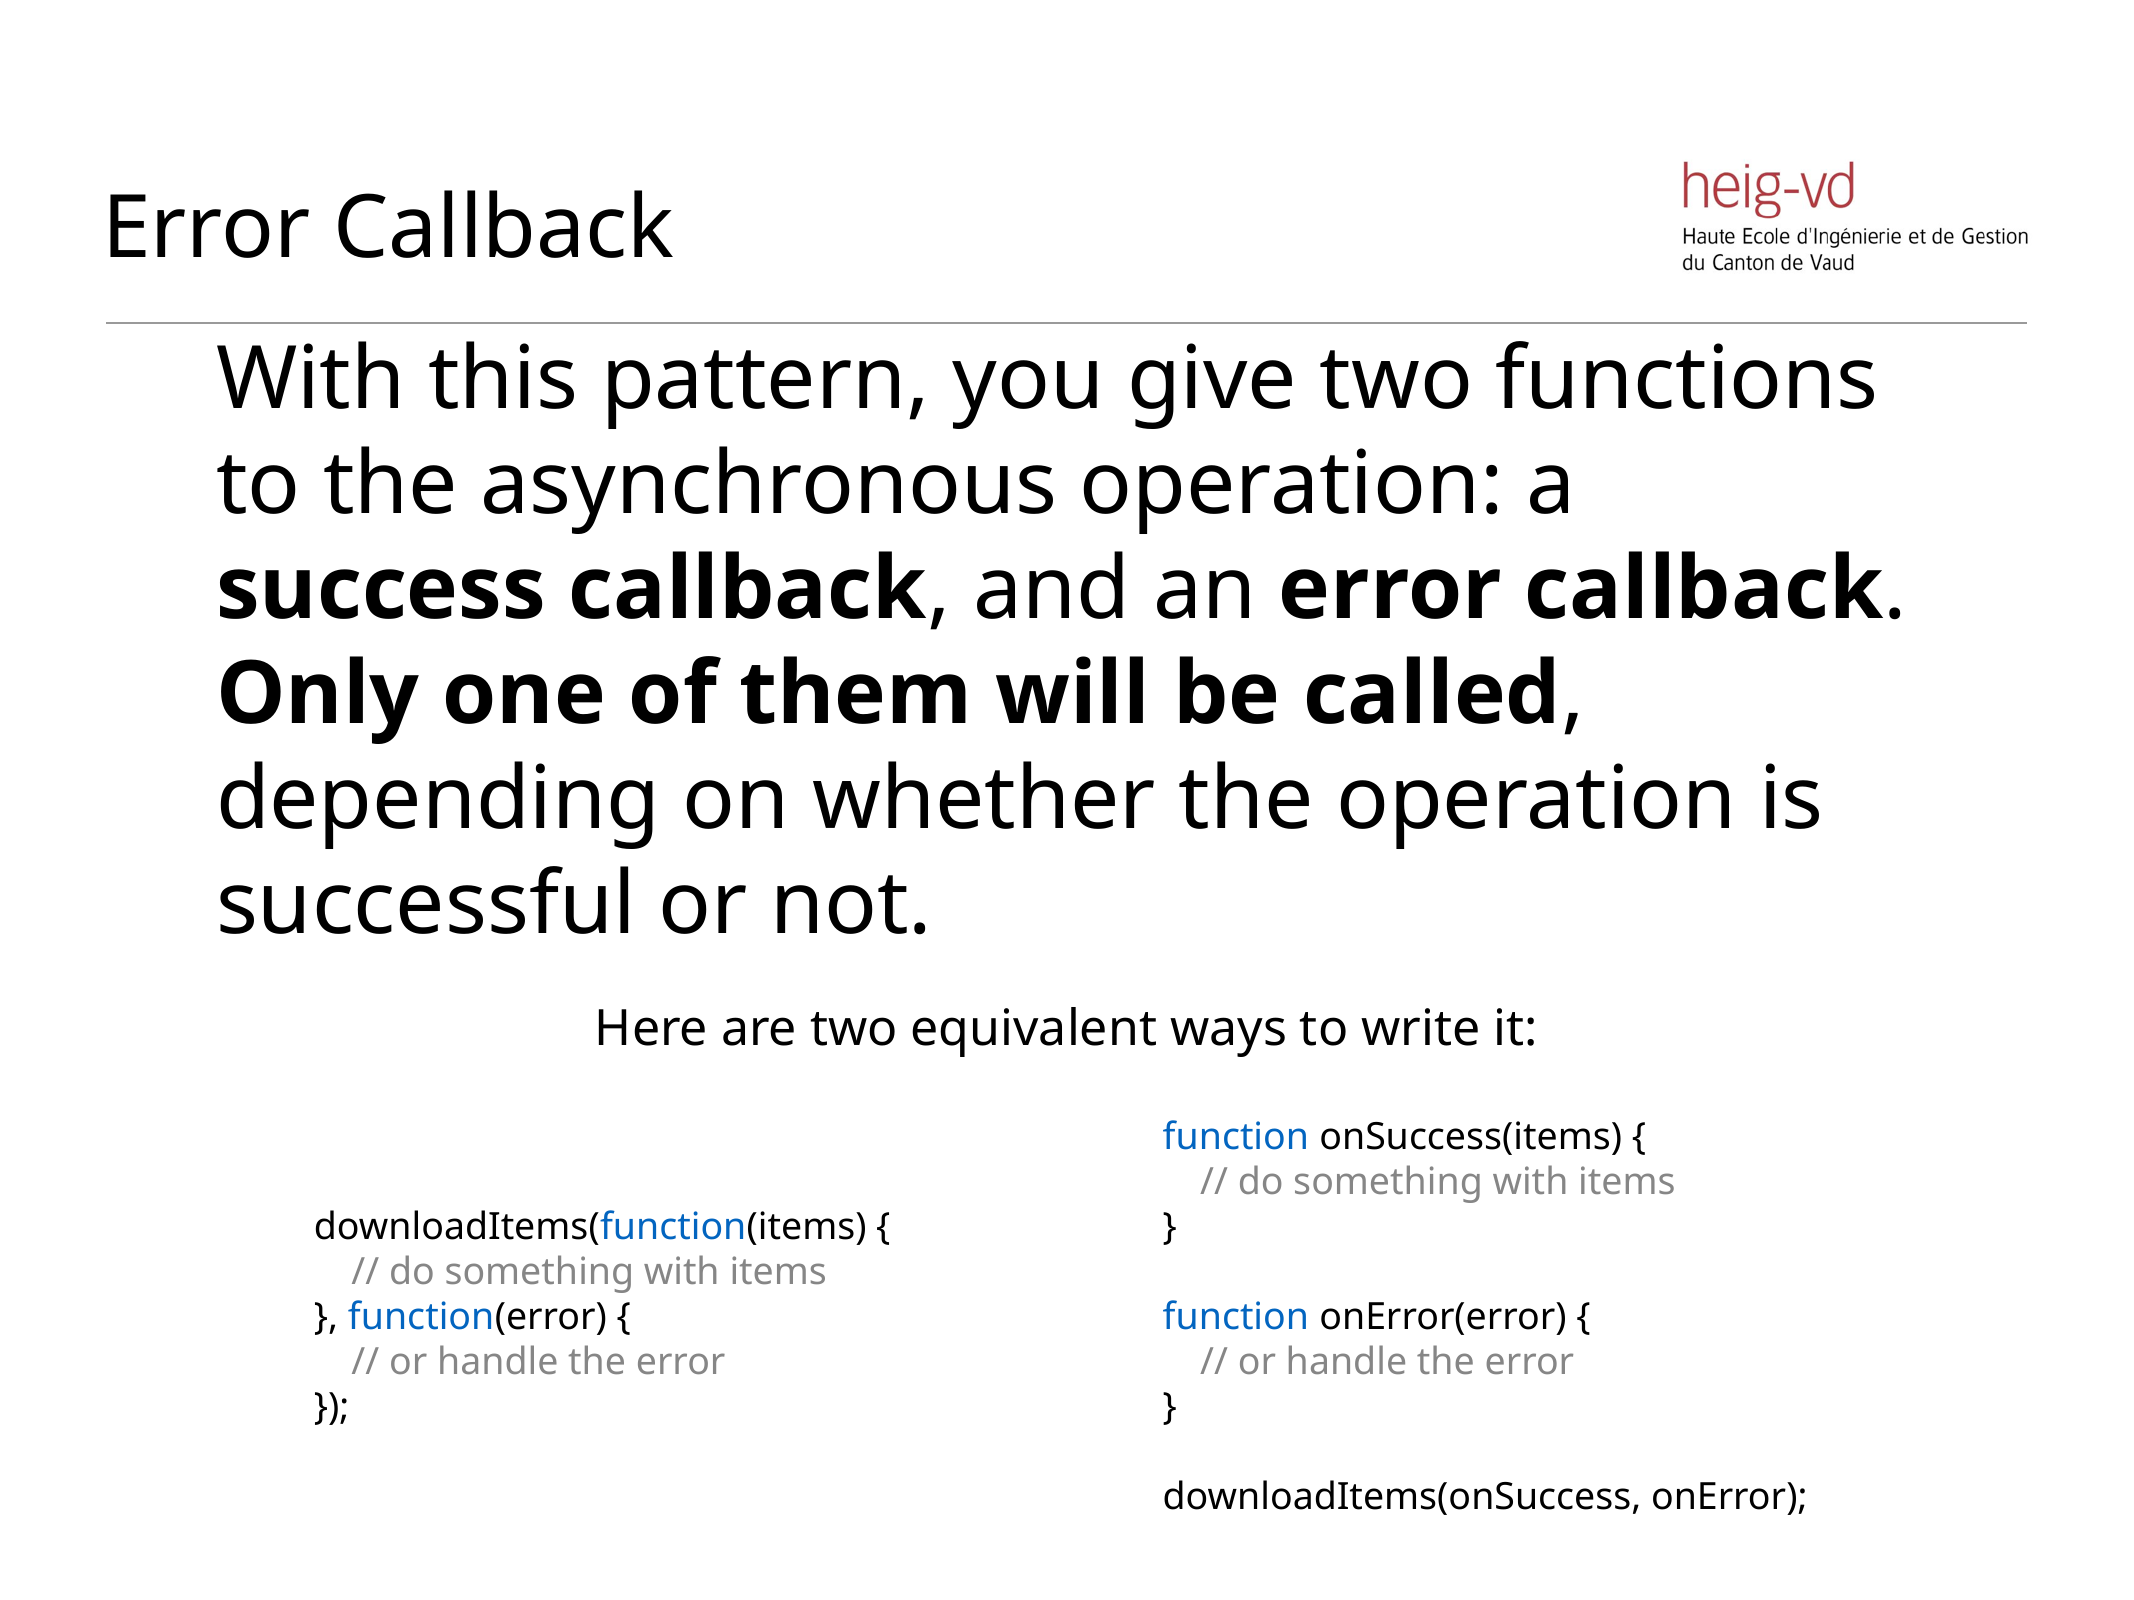

# Error Callback
With this pattern, you give two functions to the asynchronous operation: a success callback, and an error callback. Only one of them will be called, depending on whether the operation is successful or not.
Here are two equivalent ways to write it:
function onSuccess(items) {
// do something with items
}
function onError(error) {
// or handle the error
}
downloadItems(onSuccess, onError);
downloadItems(function(items) {
// do something with items
}, function(error) {
// or handle the error
});